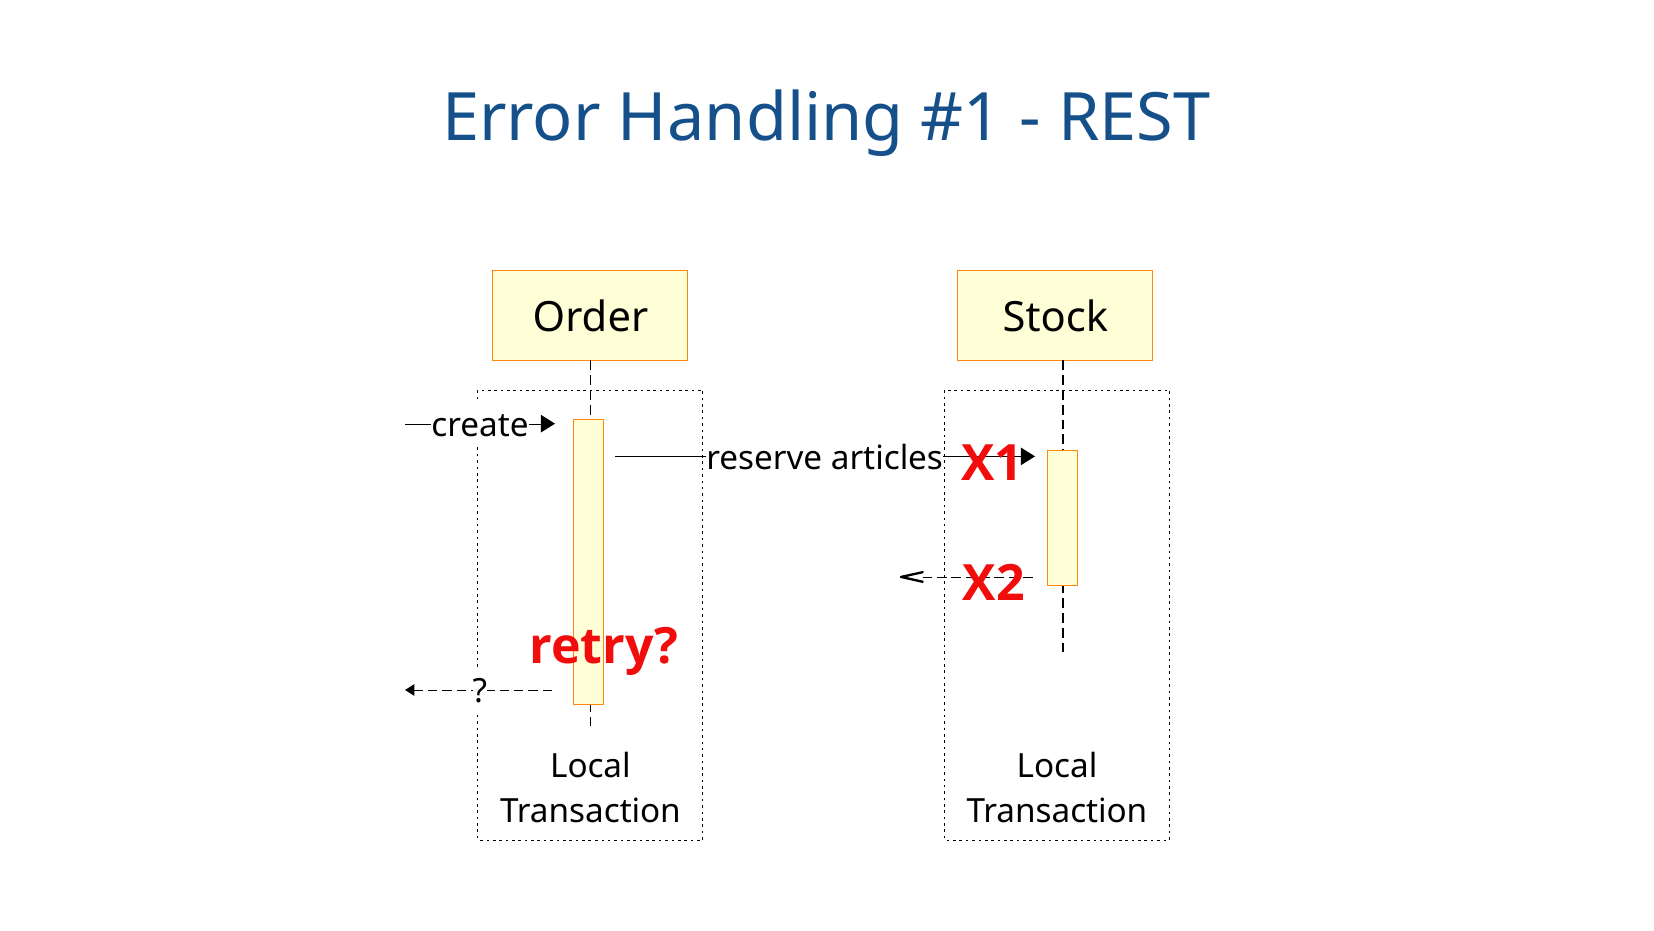

# Error Handling #1 - REST
Order
Stock
Local
Transaction
Local
Transaction
X1
create
reserve articles
X2
retry?
?